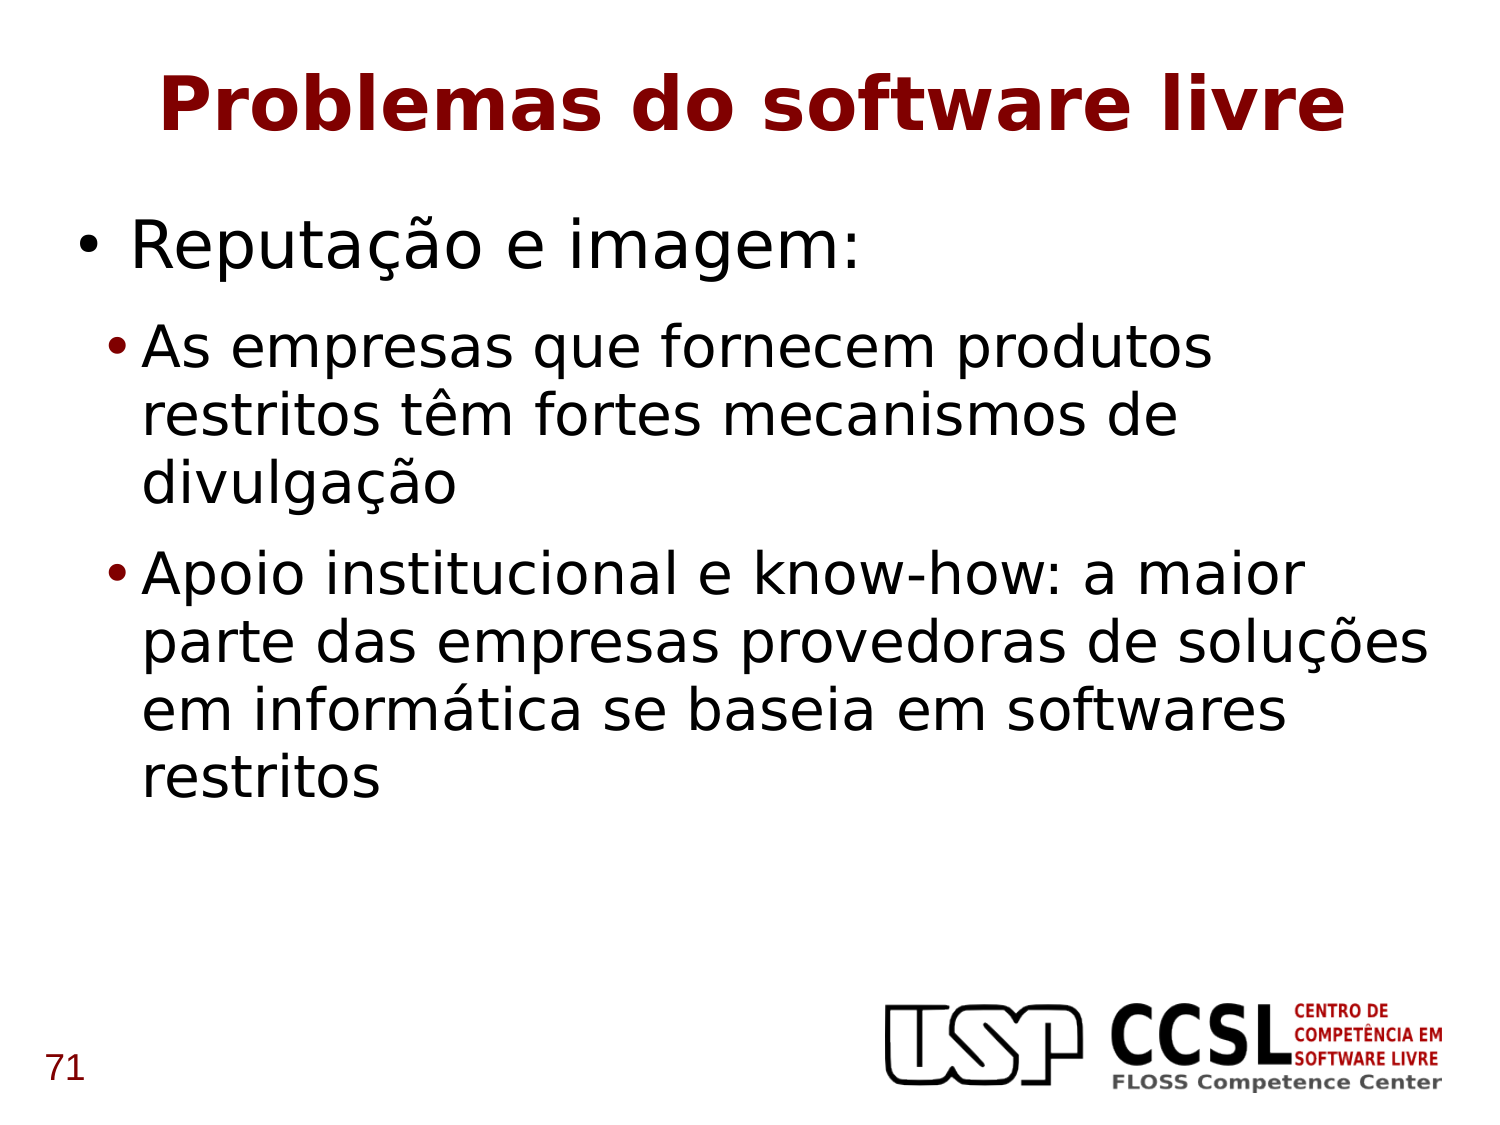

# Problemas do software livre
Reputação e imagem:
As empresas que fornecem produtos restritos têm fortes mecanismos de divulgação
Apoio institucional e know-how: a maior parte das empresas provedoras de soluções em informática se baseia em softwares restritos